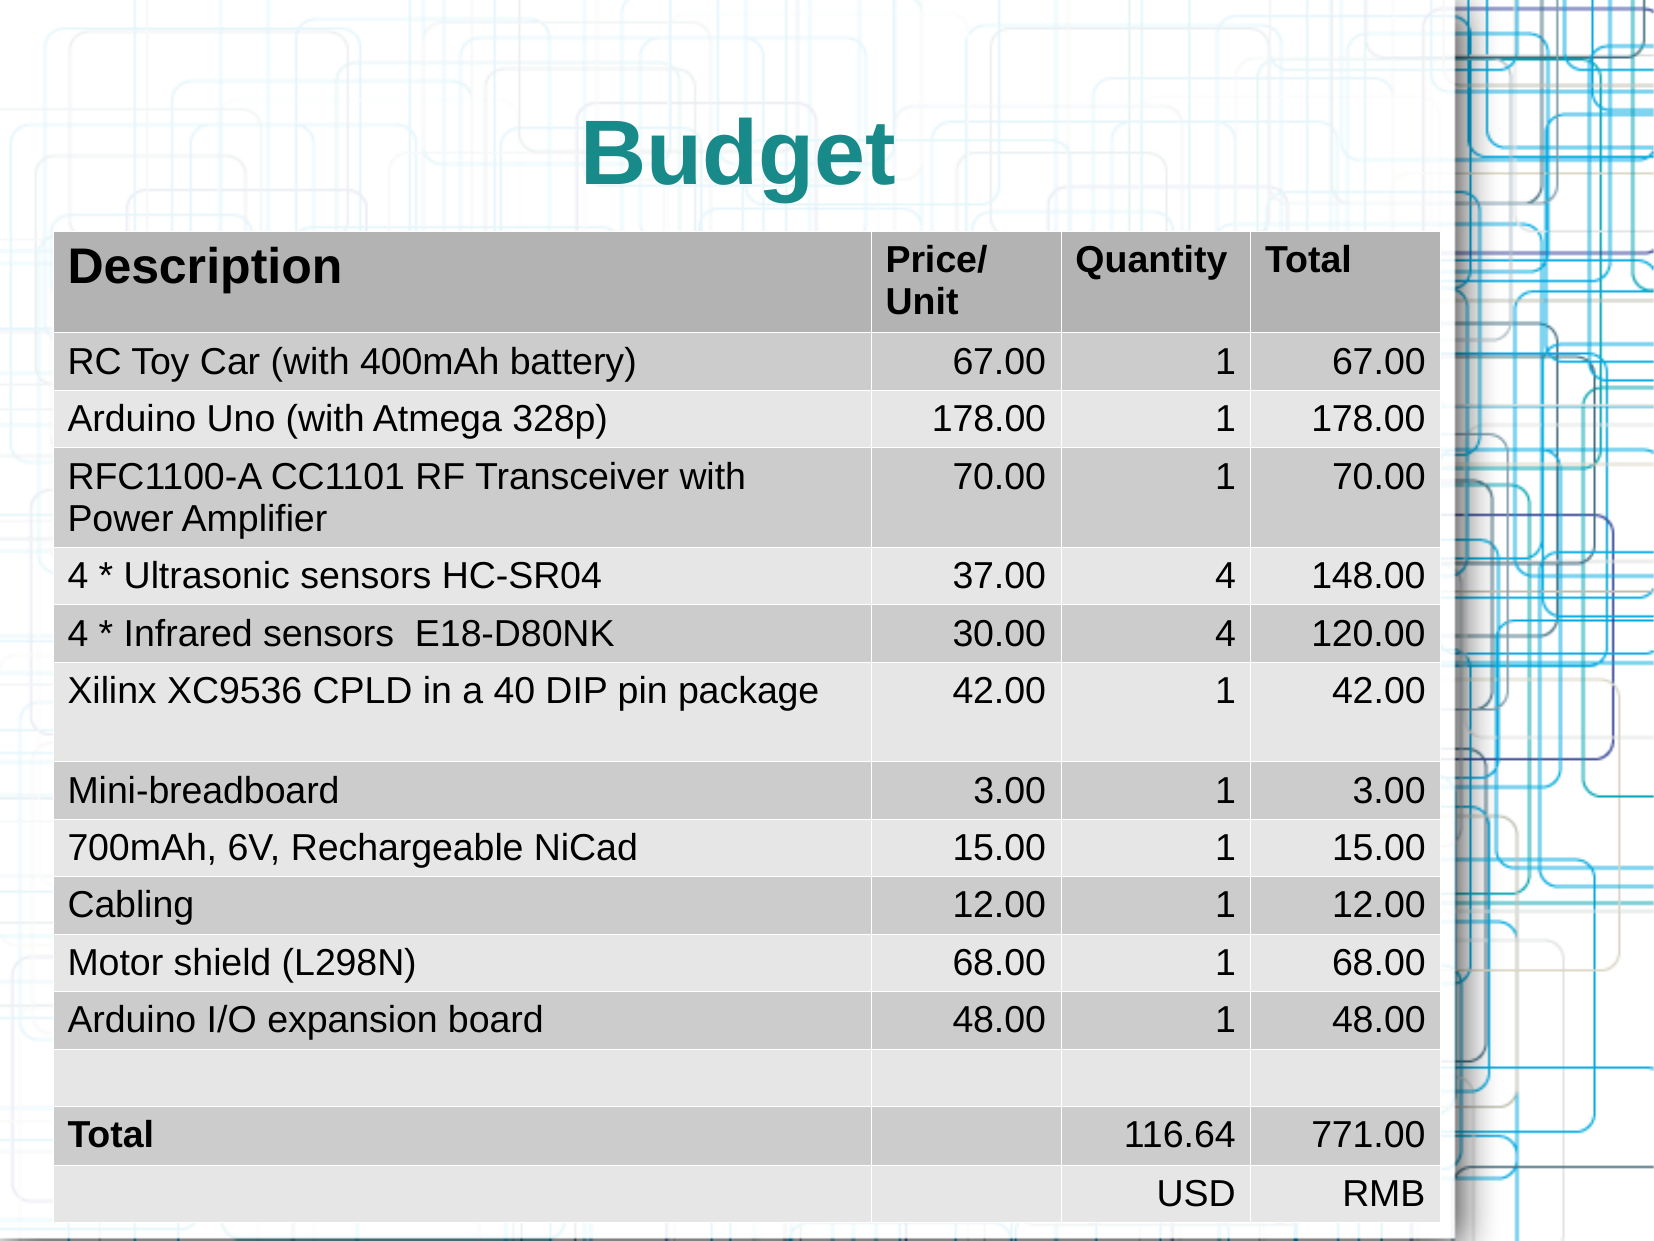

# Budget
| Description | Price/Unit | Quantity | Total |
| --- | --- | --- | --- |
| RC Toy Car (with 400mAh battery) | 67.00 | 1 | 67.00 |
| Arduino Uno (with Atmega 328p) | 178.00 | 1 | 178.00 |
| RFC1100-A CC1101 RF Transceiver with Power Amplifier | 70.00 | 1 | 70.00 |
| 4 \* Ultrasonic sensors HC-SR04 | 37.00 | 4 | 148.00 |
| 4 \* Infrared sensors E18-D80NK | 30.00 | 4 | 120.00 |
| Xilinx XC9536 CPLD in a 40 DIP pin package | 42.00 | 1 | 42.00 |
| Mini-breadboard | 3.00 | 1 | 3.00 |
| 700mAh, 6V, Rechargeable NiCad | 15.00 | 1 | 15.00 |
| Cabling | 12.00 | 1 | 12.00 |
| Motor shield (L298N) | 68.00 | 1 | 68.00 |
| Arduino I/O expansion board | 48.00 | 1 | 48.00 |
| | | | |
| Total | | 116.64 | 771.00 |
| | | USD | RMB |